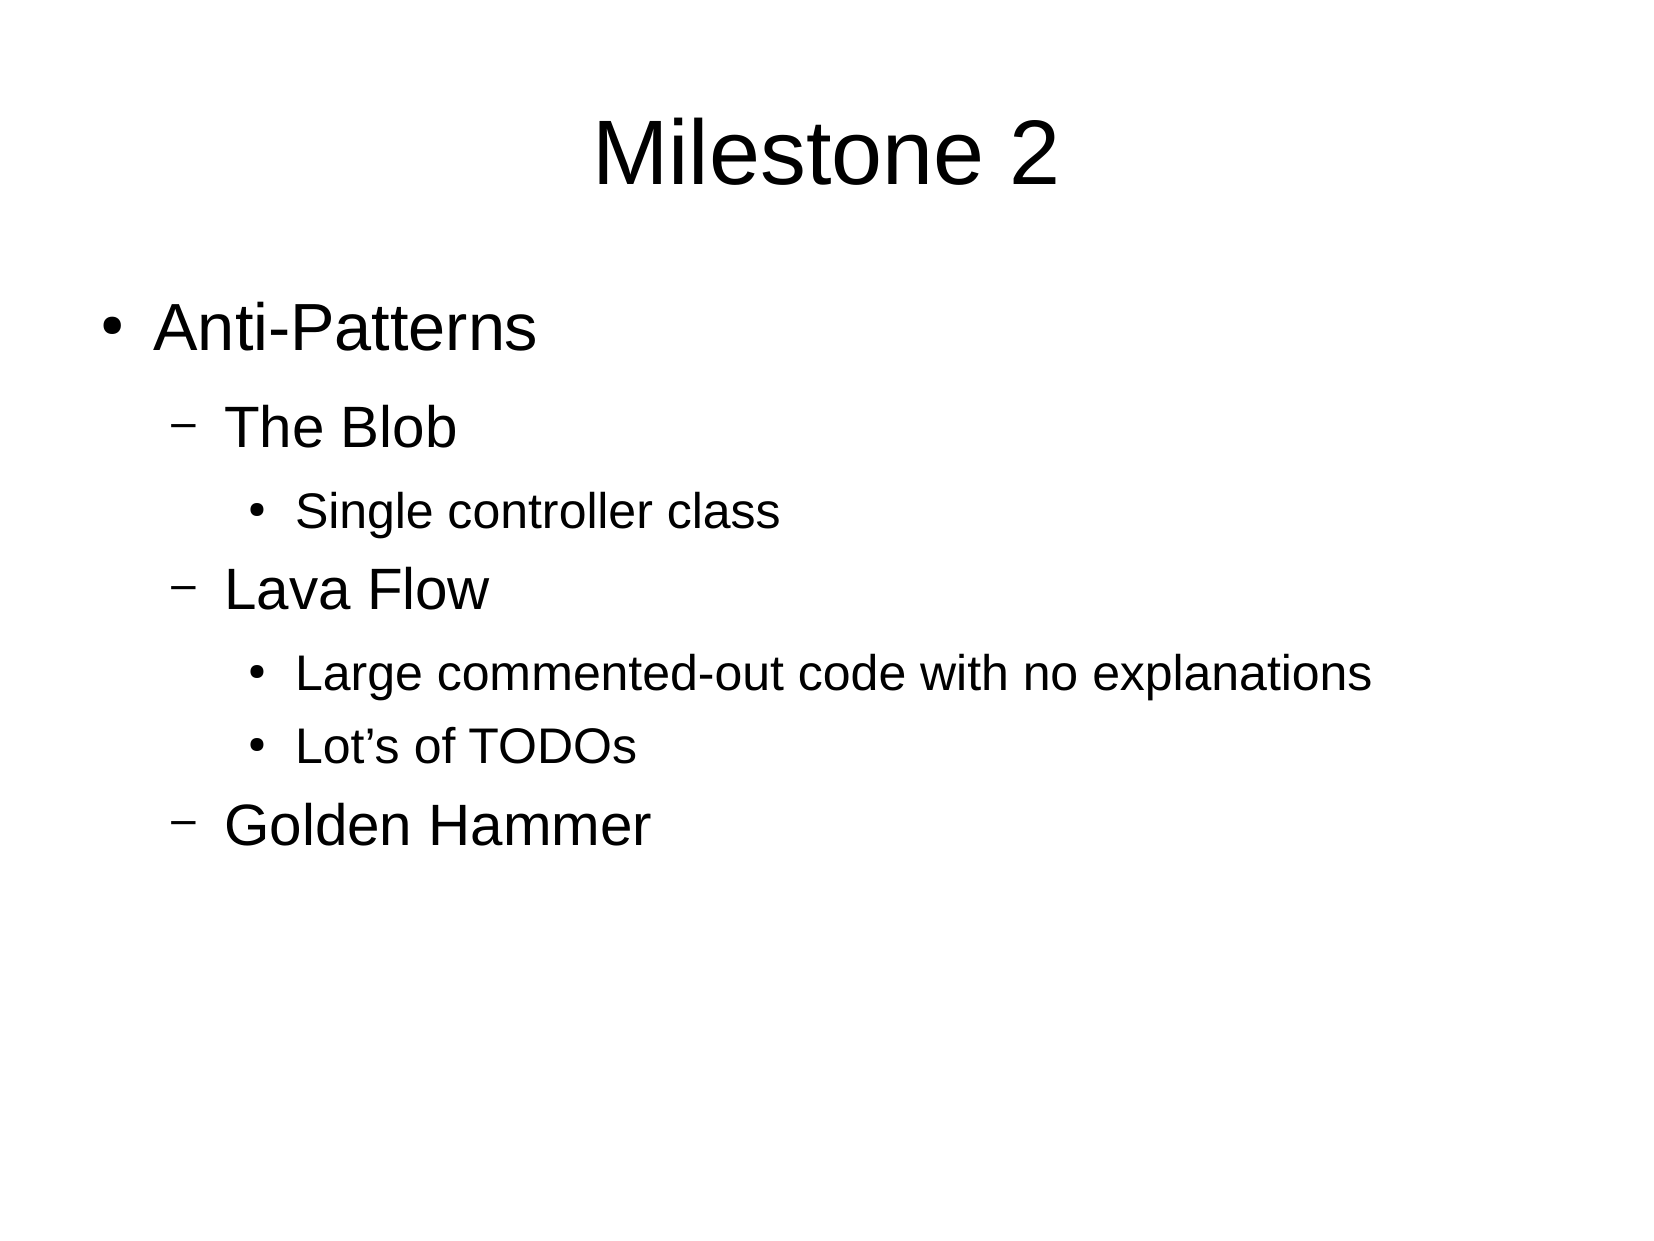

# Milestone 2
Anti-Patterns
The Blob
Single controller class
Lava Flow
Large commented-out code with no explanations
Lot’s of TODOs
Golden Hammer